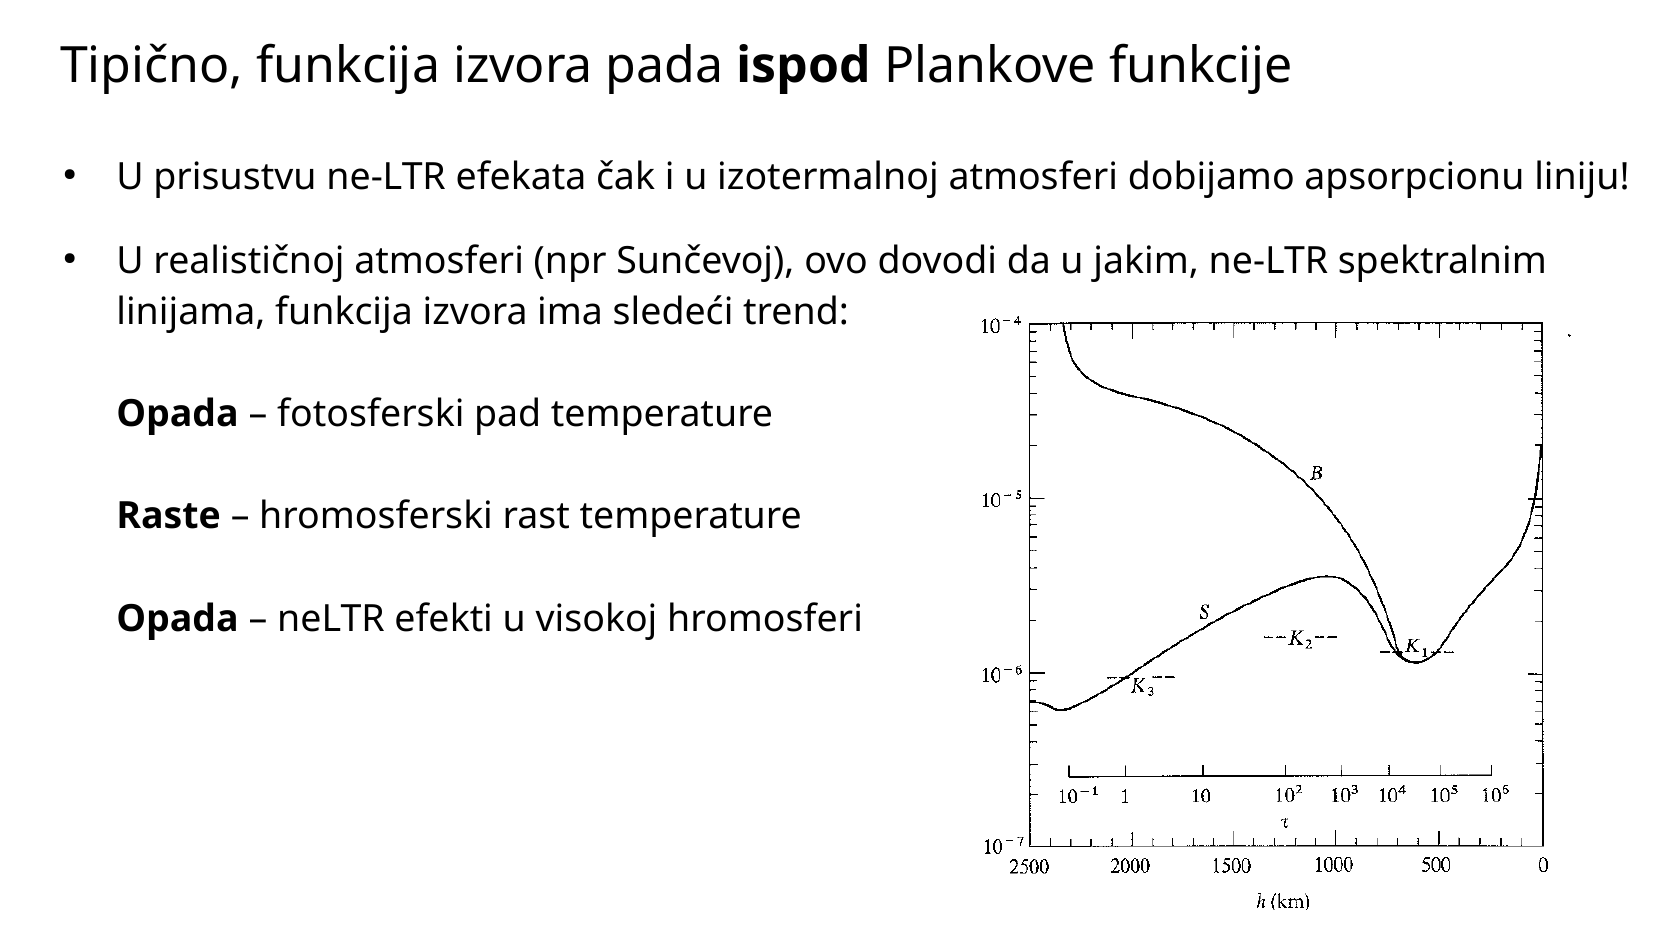

# Tipično, funkcija izvora pada ispod Plankove funkcije
U prisustvu ne-LTR efekata čak i u izotermalnoj atmosferi dobijamo apsorpcionu liniju!
U realističnoj atmosferi (npr Sunčevoj), ovo dovodi da u jakim, ne-LTR spektralnim linijama, funkcija izvora ima sledeći trend:
Opada – fotosferski pad temperature
Raste – hromosferski rast temperature
Opada – neLTR efekti u visokoj hromosferi